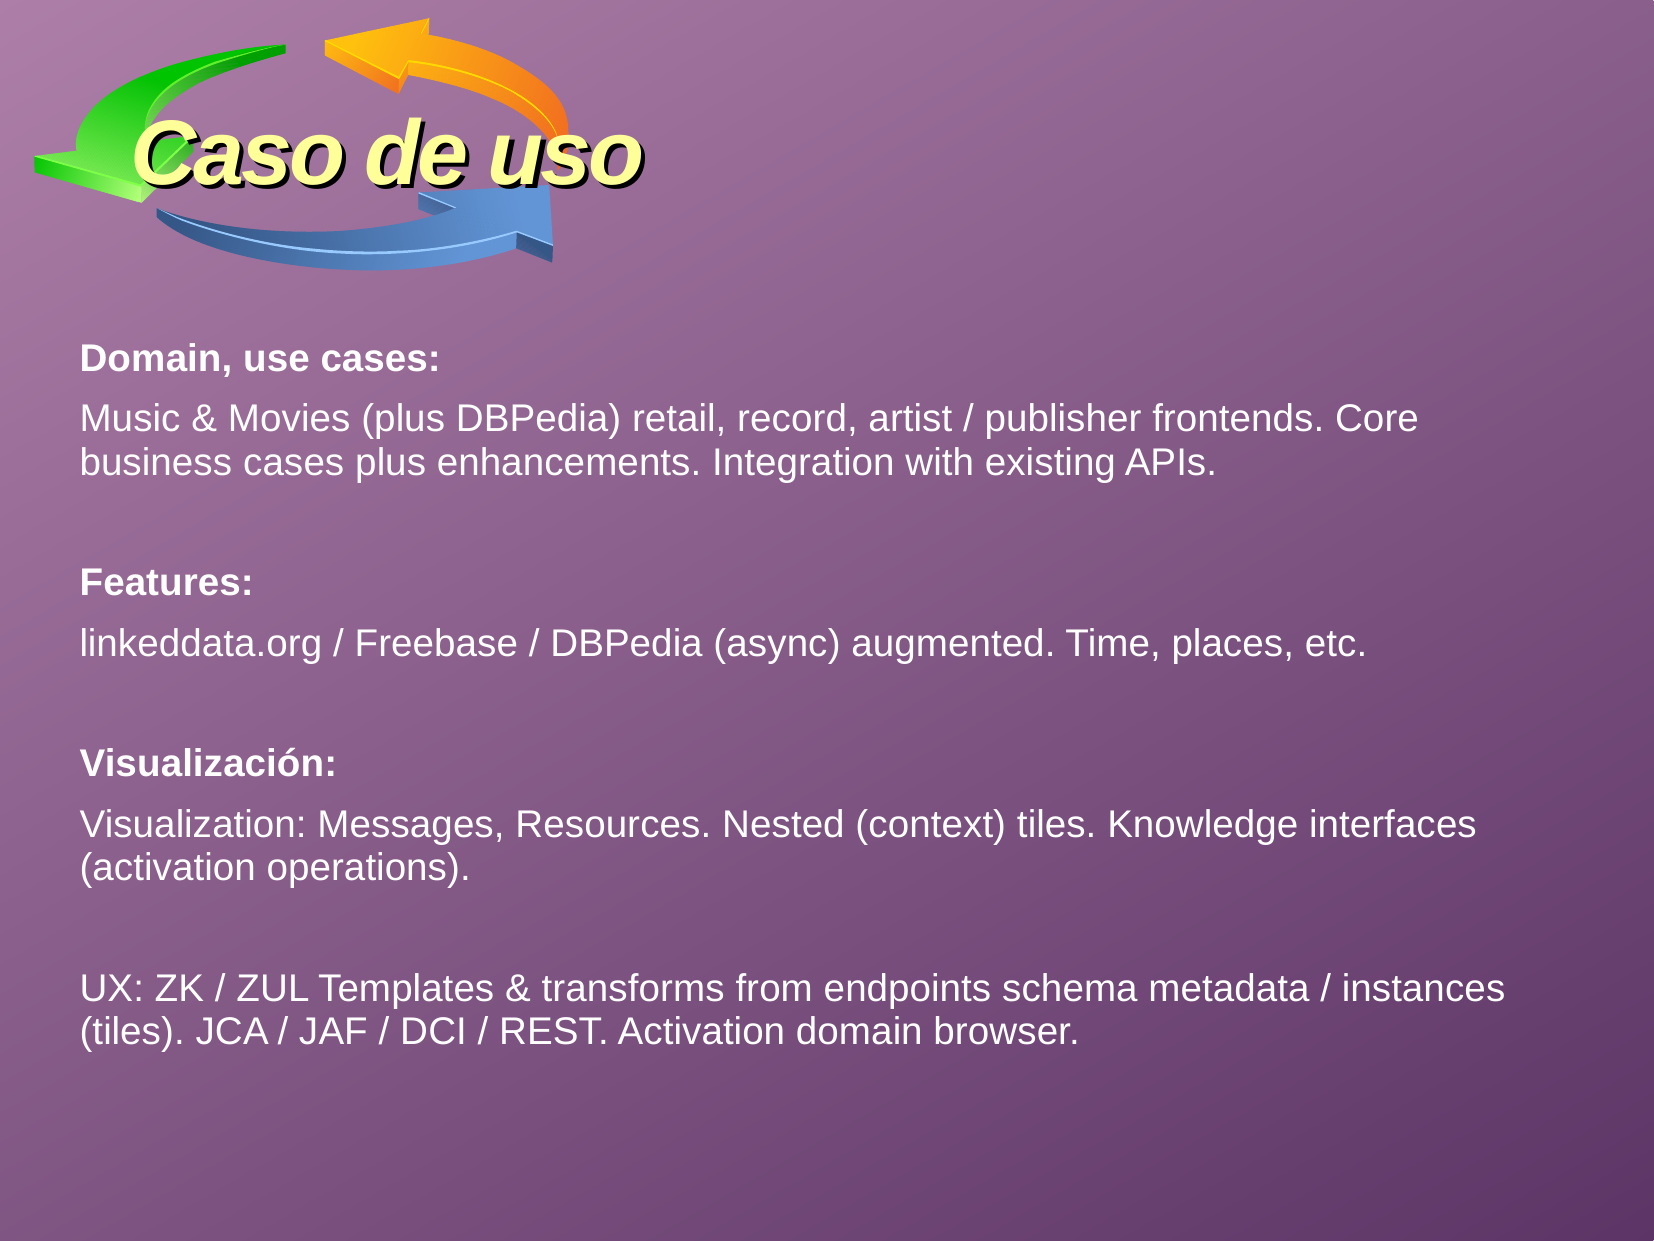

# Caso de uso
Domain, use cases:
Music & Movies (plus DBPedia) retail, record, artist / publisher frontends. Core business cases plus enhancements. Integration with existing APIs.
Features:
linkeddata.org / Freebase / DBPedia (async) augmented. Time, places, etc.
Visualización:
Visualization: Messages, Resources. Nested (context) tiles. Knowledge interfaces (activation operations).
UX: ZK / ZUL Templates & transforms from endpoints schema metadata / instances (tiles). JCA / JAF / DCI / REST. Activation domain browser.